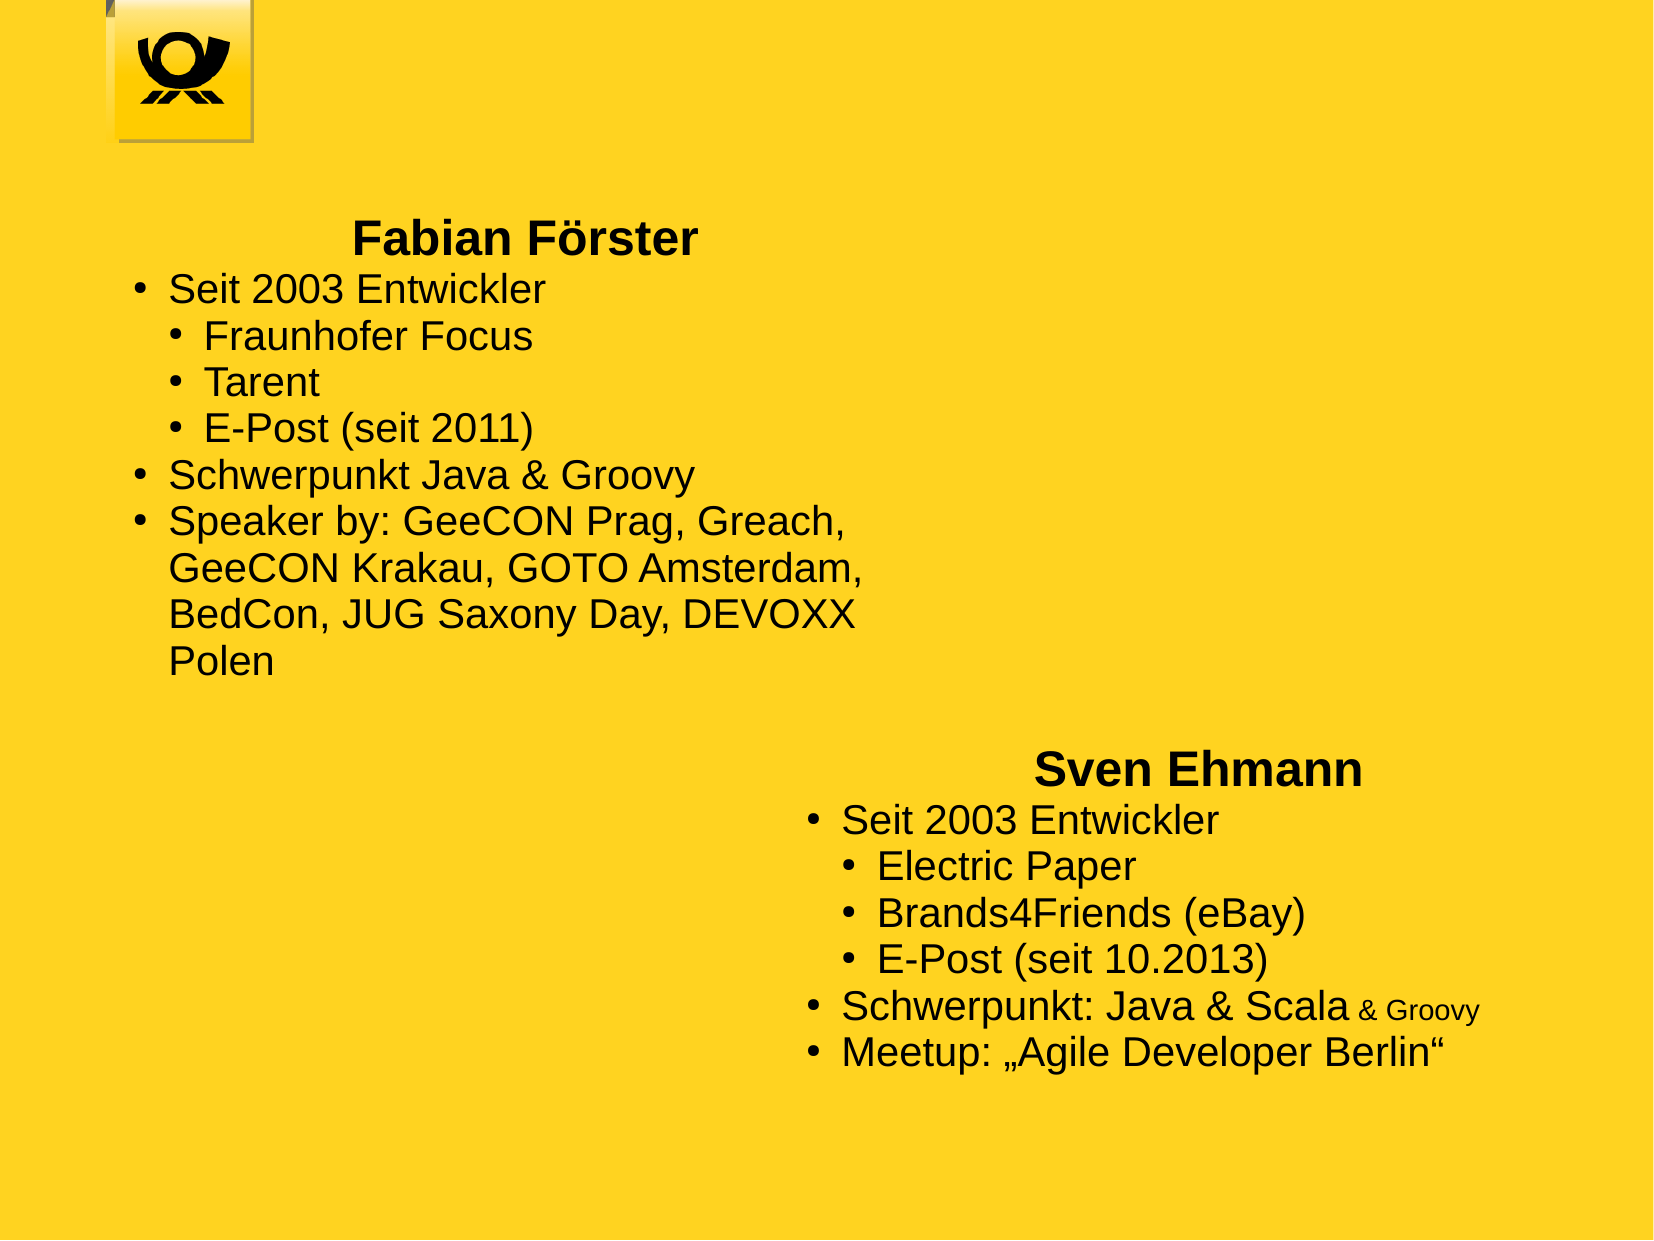

Fabian Förster
Seit 2003 Entwickler
Fraunhofer Focus
Tarent
E-Post (seit 2011)
Schwerpunkt Java & Groovy
Speaker by: GeeCON Prag, Greach, GeeCON Krakau, GOTO Amsterdam, BedCon, JUG Saxony Day, DEVOXX Polen
Sven Ehmann
Seit 2003 Entwickler
Electric Paper
Brands4Friends (eBay)
E-Post (seit 10.2013)
Schwerpunkt: Java & Scala & Groovy
Meetup: „Agile Developer Berlin“